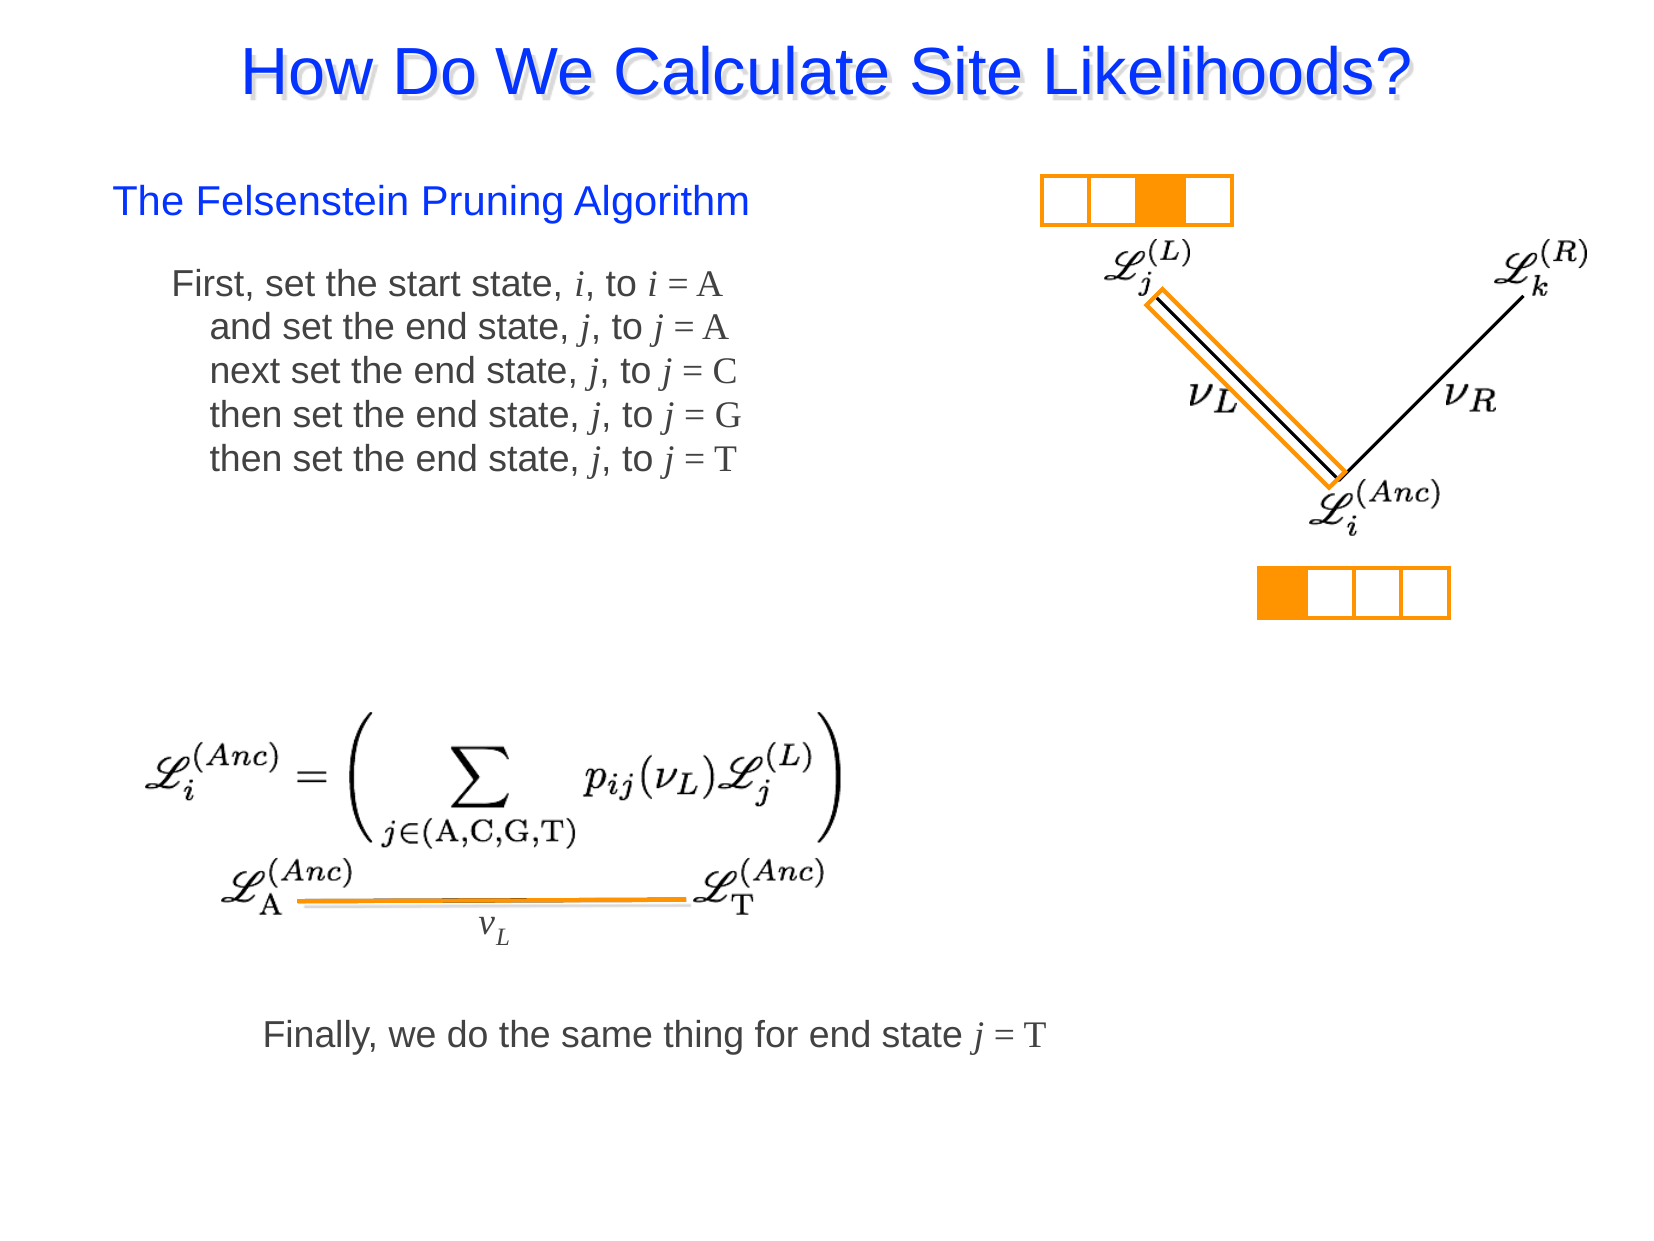

How Do We Calculate Site Likelihoods?
The Felsenstein Pruning Algorithm
First, set the start state, i, to i = A
 and set the end state, j, to j = A
 next set the end state, j, to j = C
 then set the end state, j, to j = G
 then set the end state, j, to j = T
v
L
Finally, we do the same thing for end state j = T